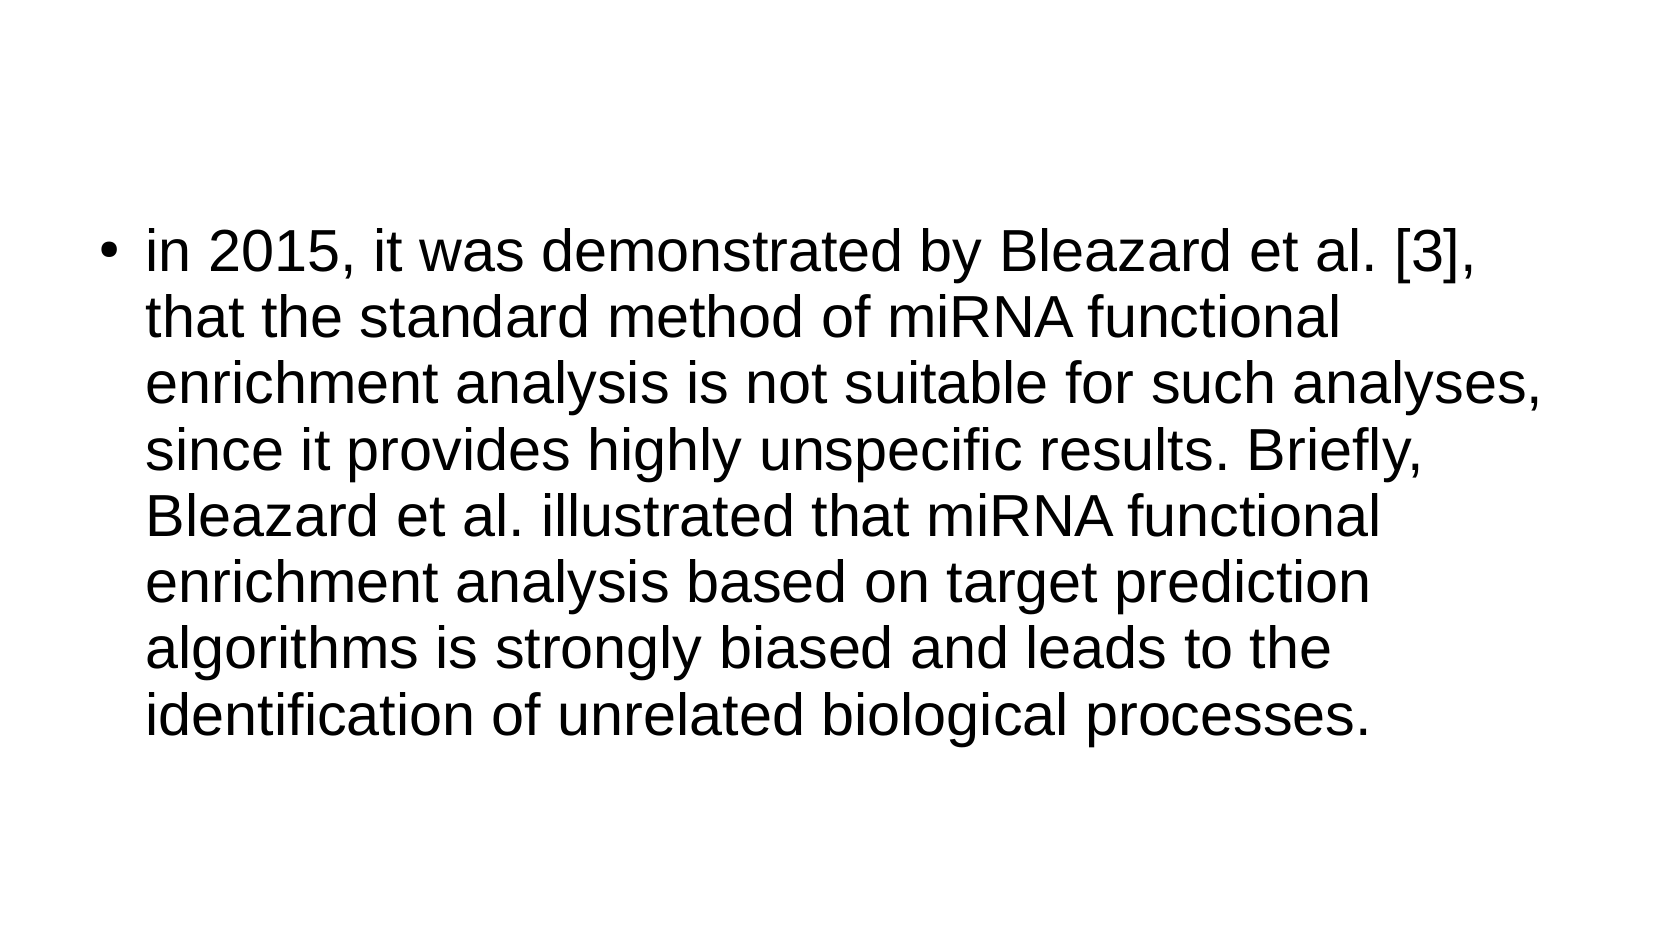

#
in 2015, it was demonstrated by Bleazard et al. [3], that the standard method of miRNA functional enrichment analysis is not suitable for such analyses, since it provides highly unspecific results. Briefly, Bleazard et al. illustrated that miRNA functional enrichment analysis based on target prediction algorithms is strongly biased and leads to the identification of unrelated biological processes.